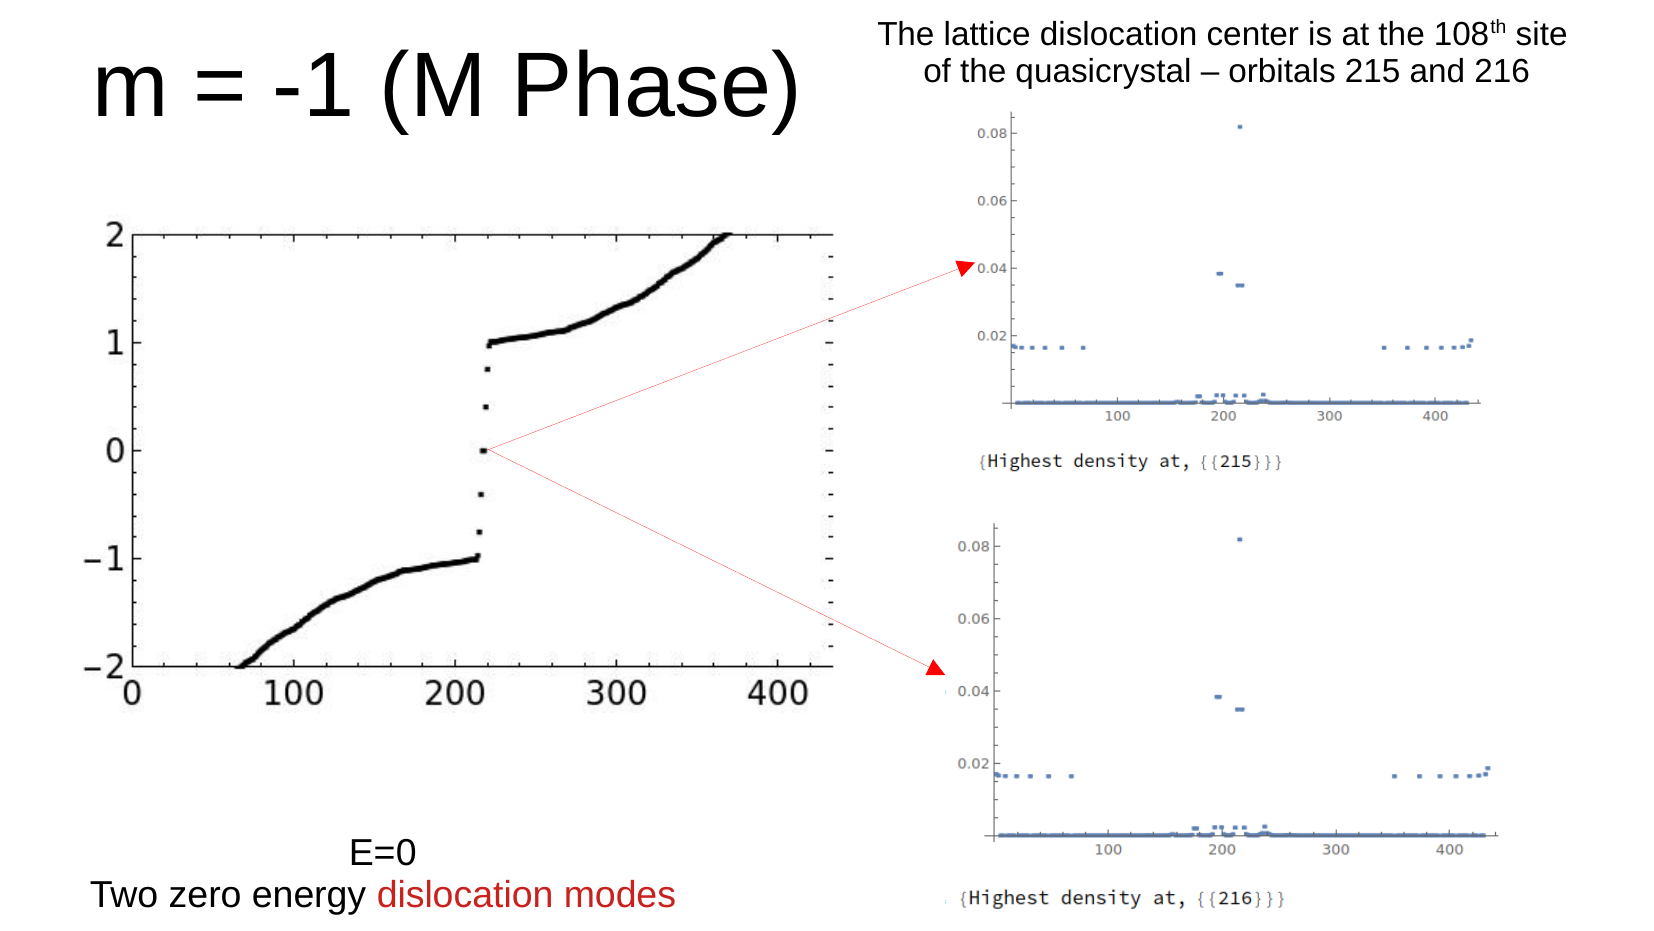

# m = -1 (M Phase)
The lattice dislocation center is at the 108th site
of the quasicrystal – orbitals 215 and 216
E=0
Two zero energy dislocation modes